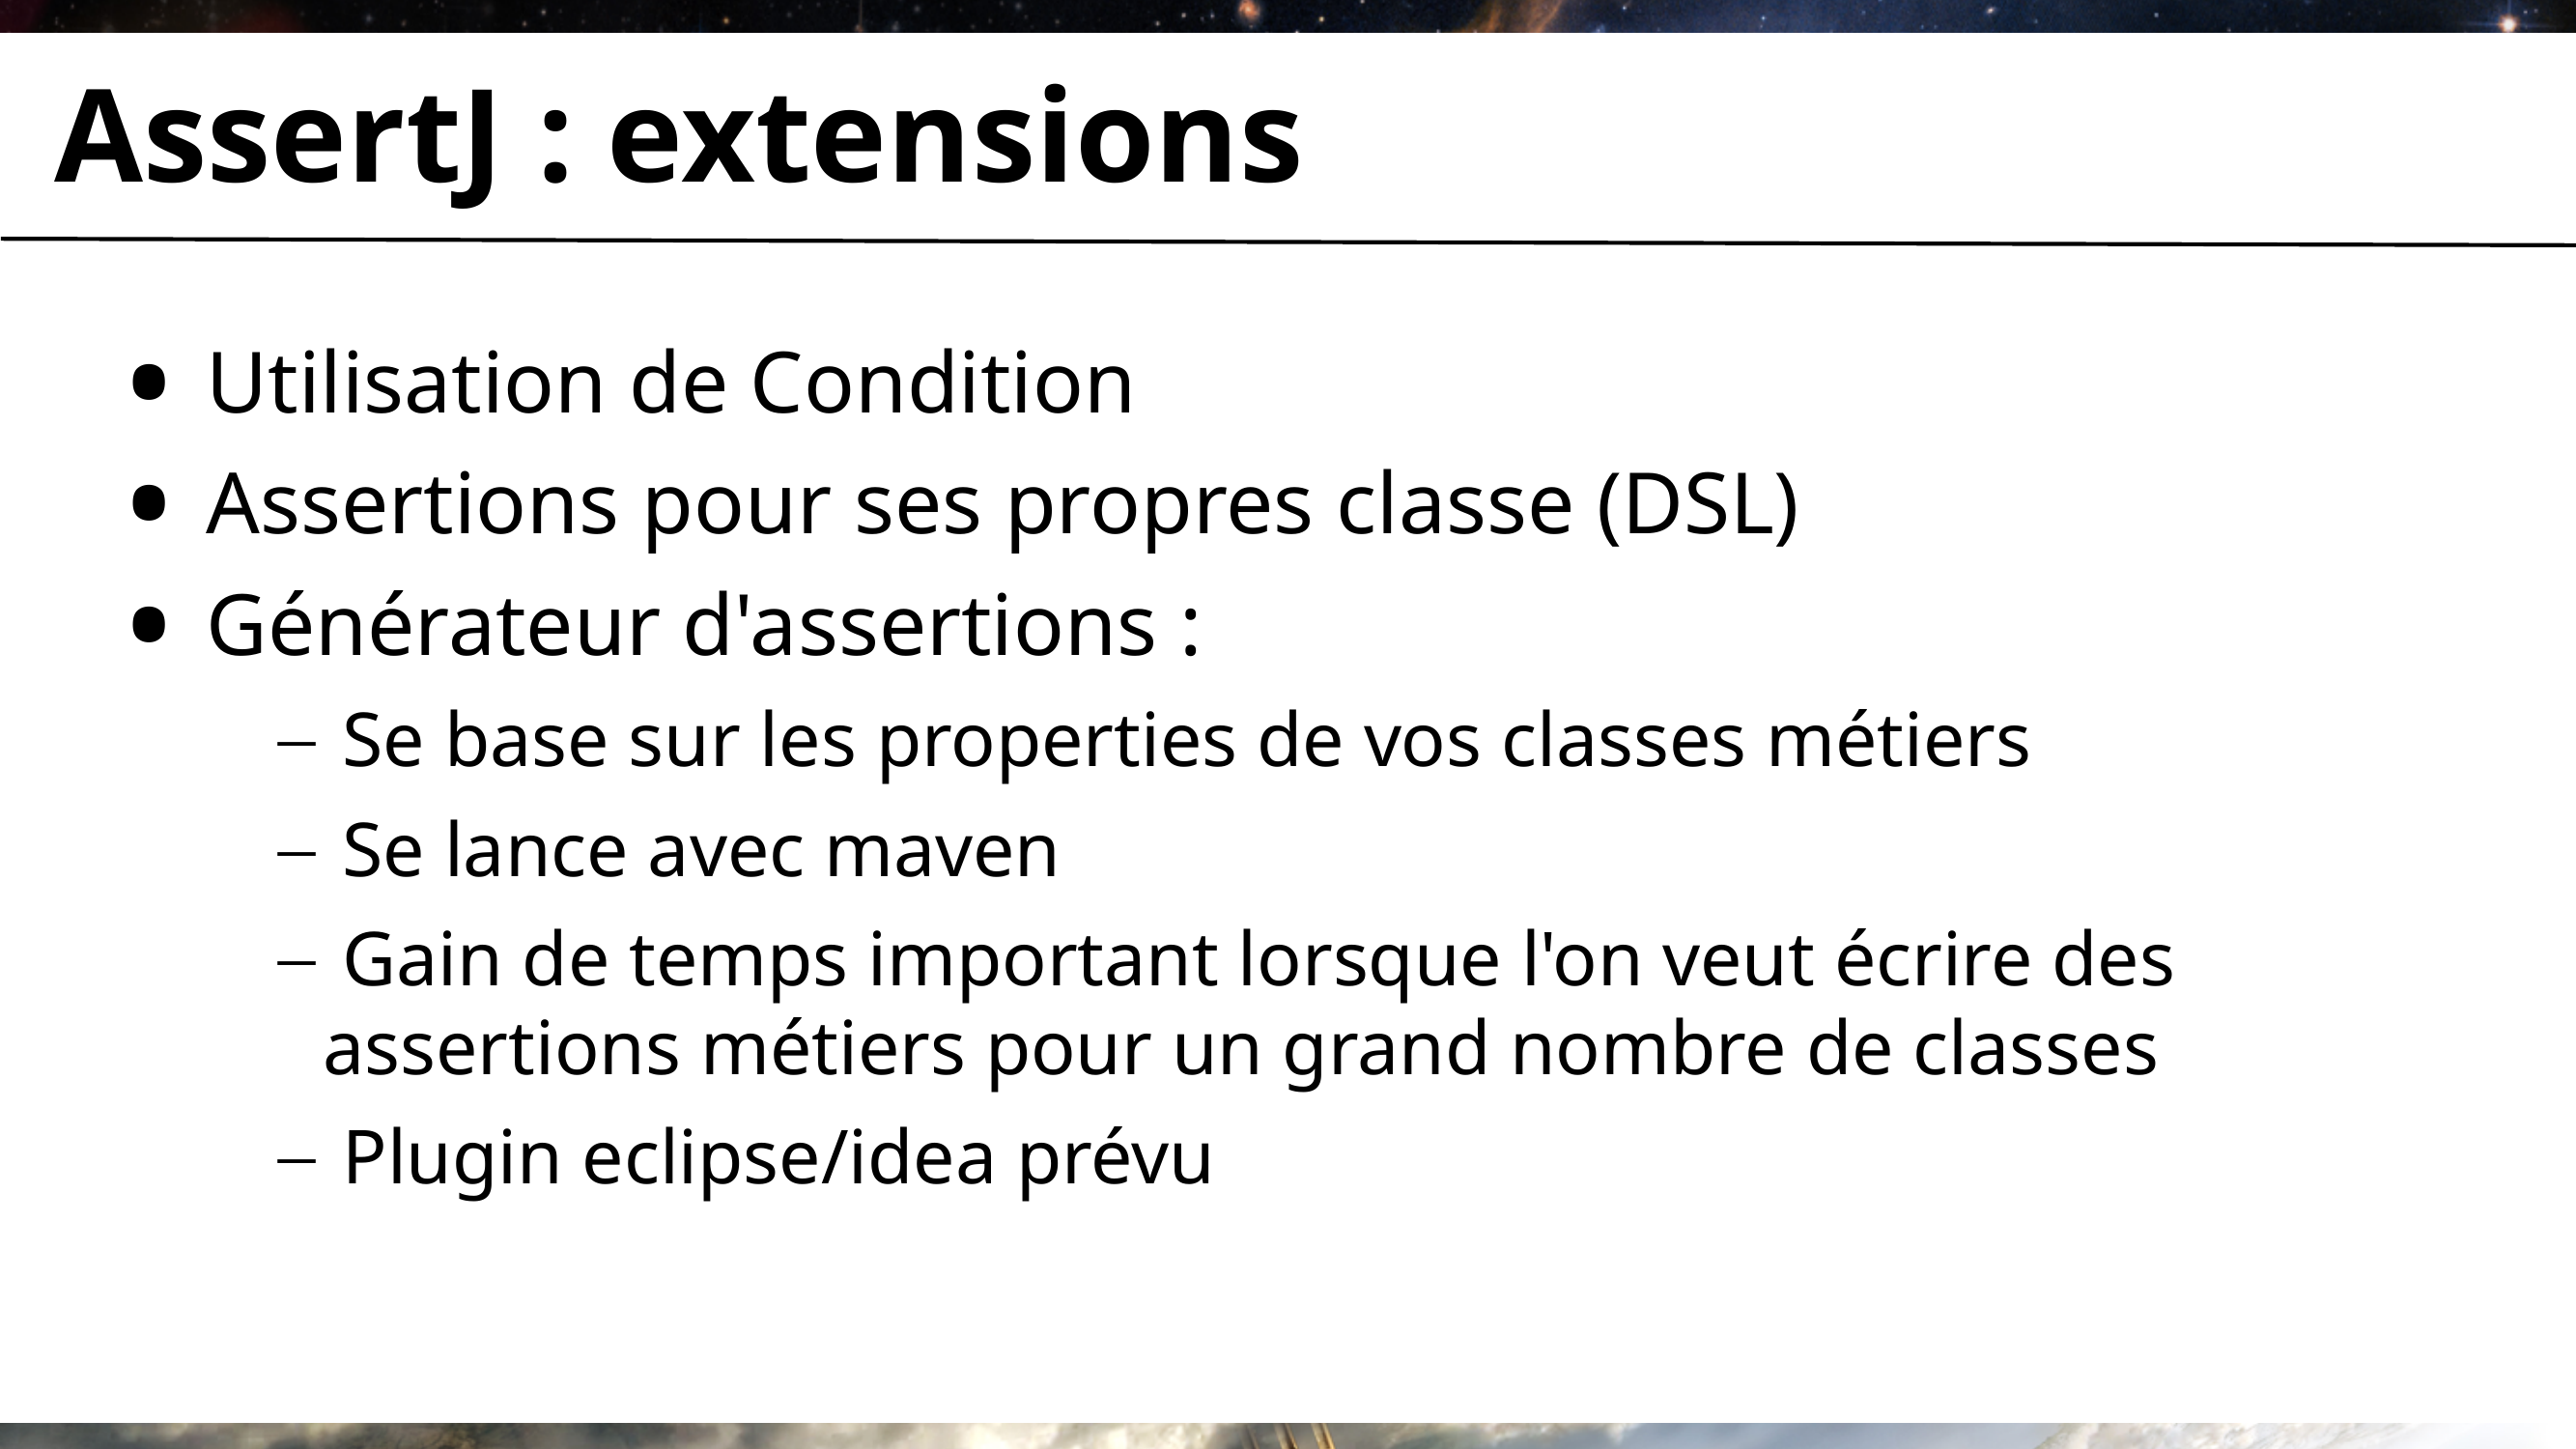

# AssertJ : extensions
Utilisation de Condition
Assertions pour ses propres classe (DSL)
Générateur d'assertions :
 Se base sur les properties de vos classes métiers
 Se lance avec maven
 Gain de temps important lorsque l'on veut écrire des assertions métiers pour un grand nombre de classes
 Plugin eclipse/idea prévu